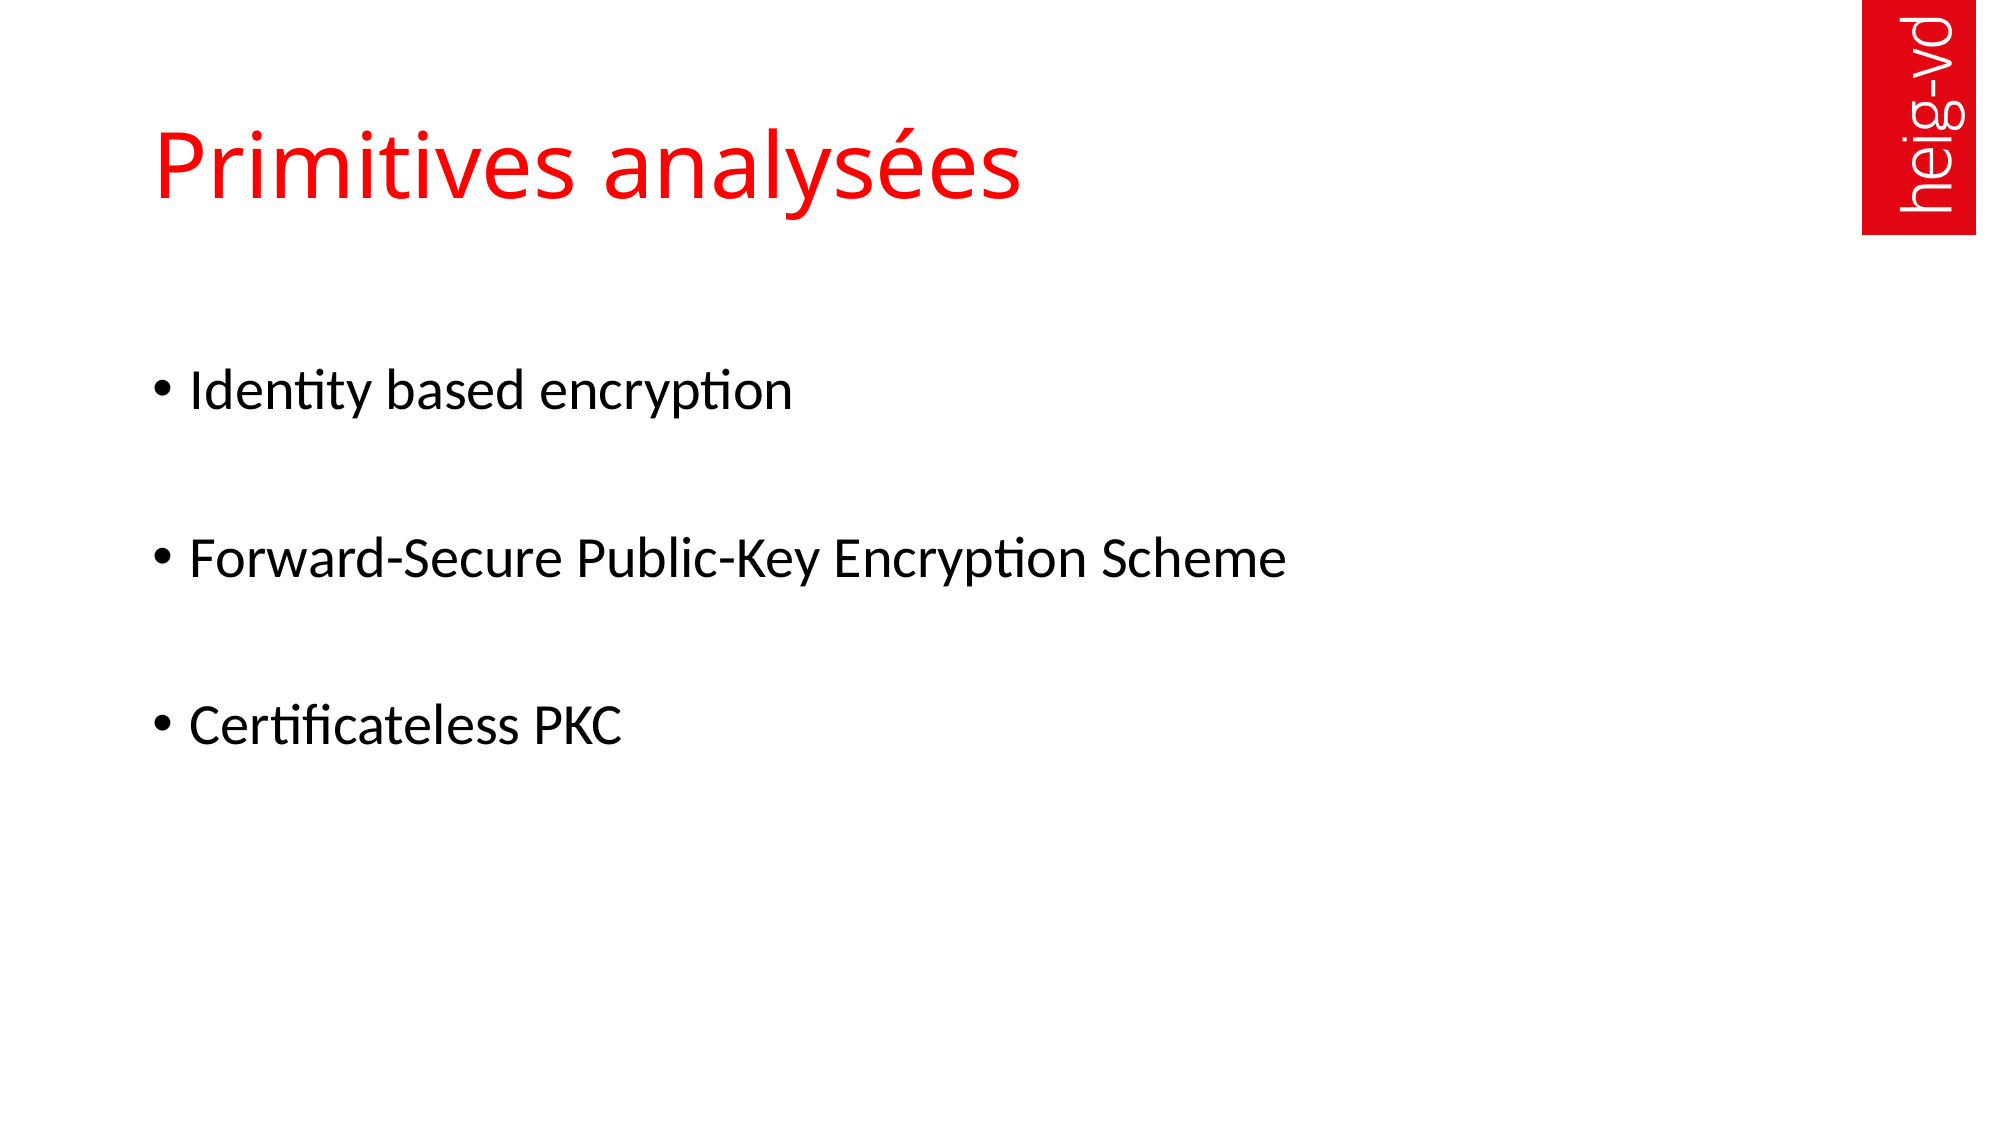

# Primitives analysées
Identity based encryption
Forward-Secure Public-Key Encryption Scheme
Certificateless PKC